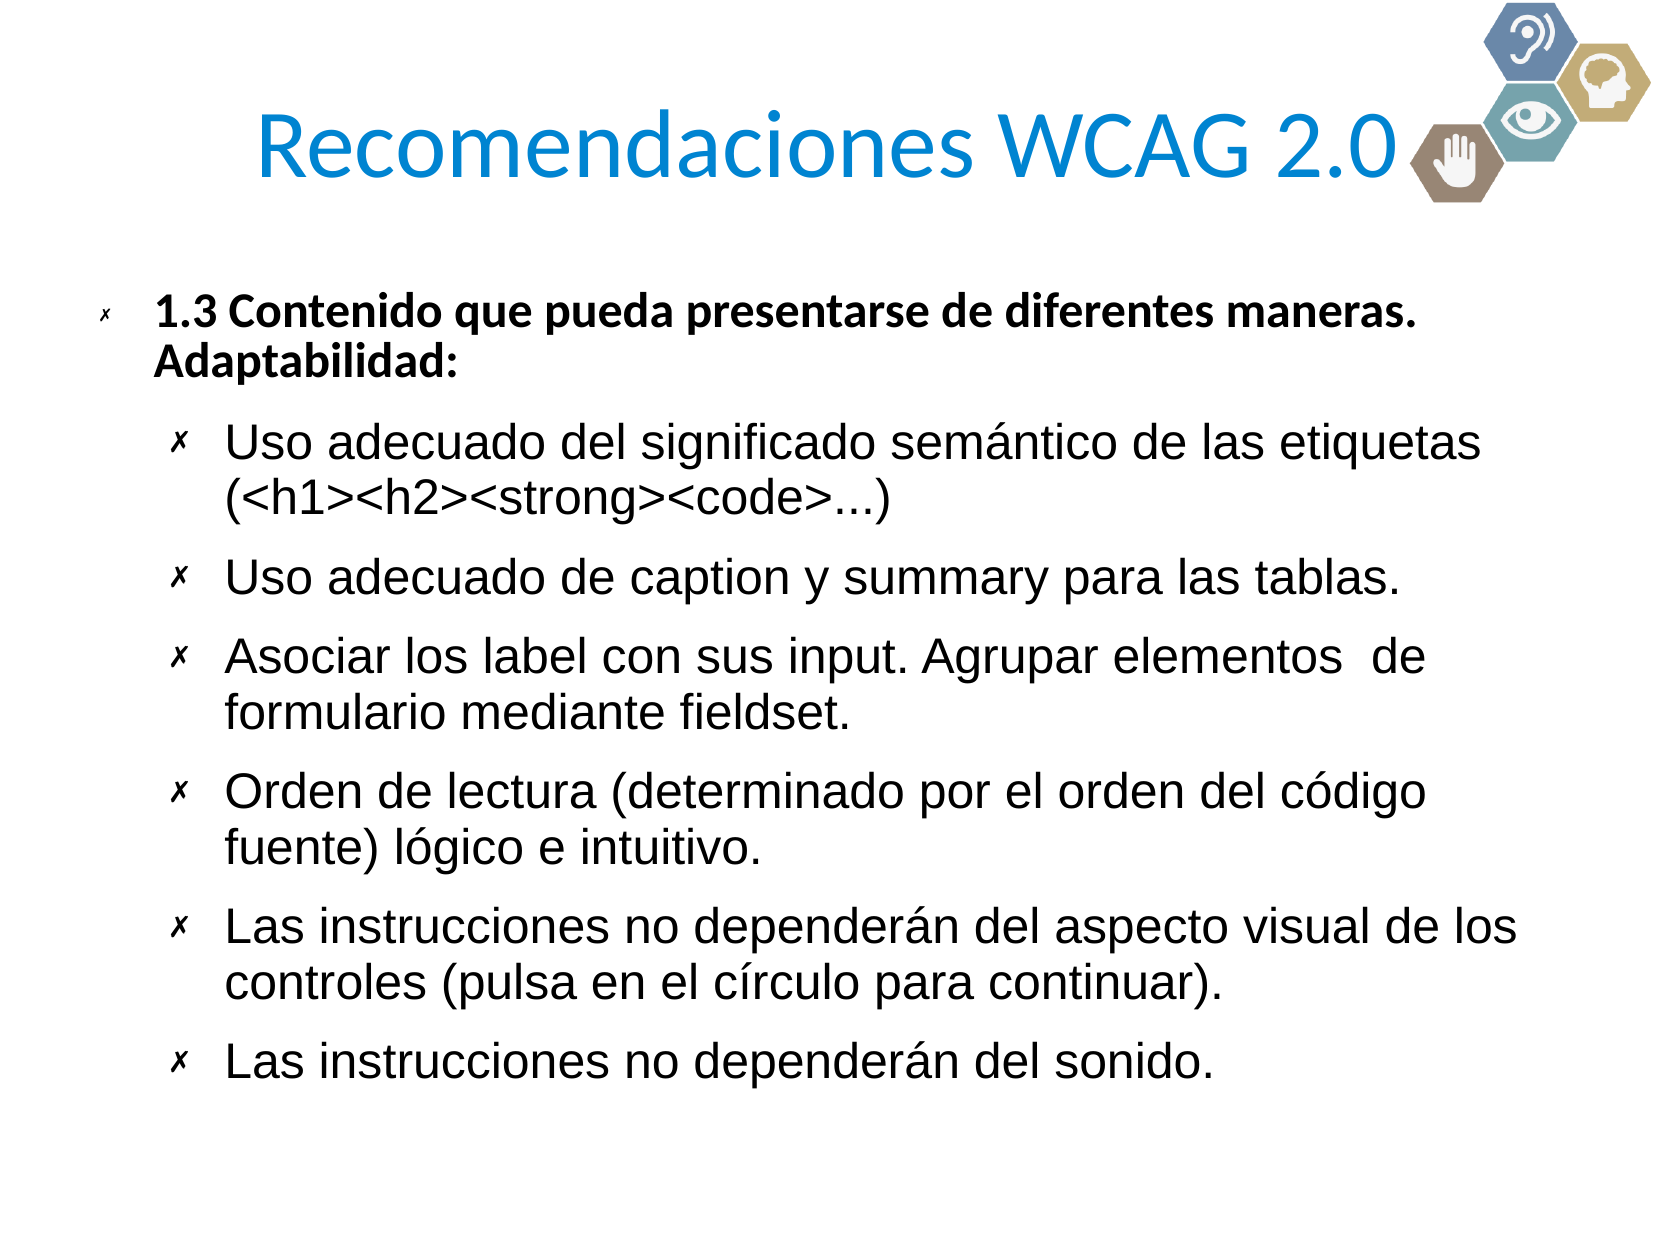

# Recomendaciones WCAG 2.0
1.3 Contenido que pueda presentarse de diferentes maneras. Adaptabilidad:
Uso adecuado del significado semántico de las etiquetas (<h1><h2><strong><code>...)
Uso adecuado de caption y summary para las tablas.
Asociar los label con sus input. Agrupar elementos de formulario mediante fieldset.
Orden de lectura (determinado por el orden del código fuente) lógico e intuitivo.
Las instrucciones no dependerán del aspecto visual de los controles (pulsa en el círculo para continuar).
Las instrucciones no dependerán del sonido.